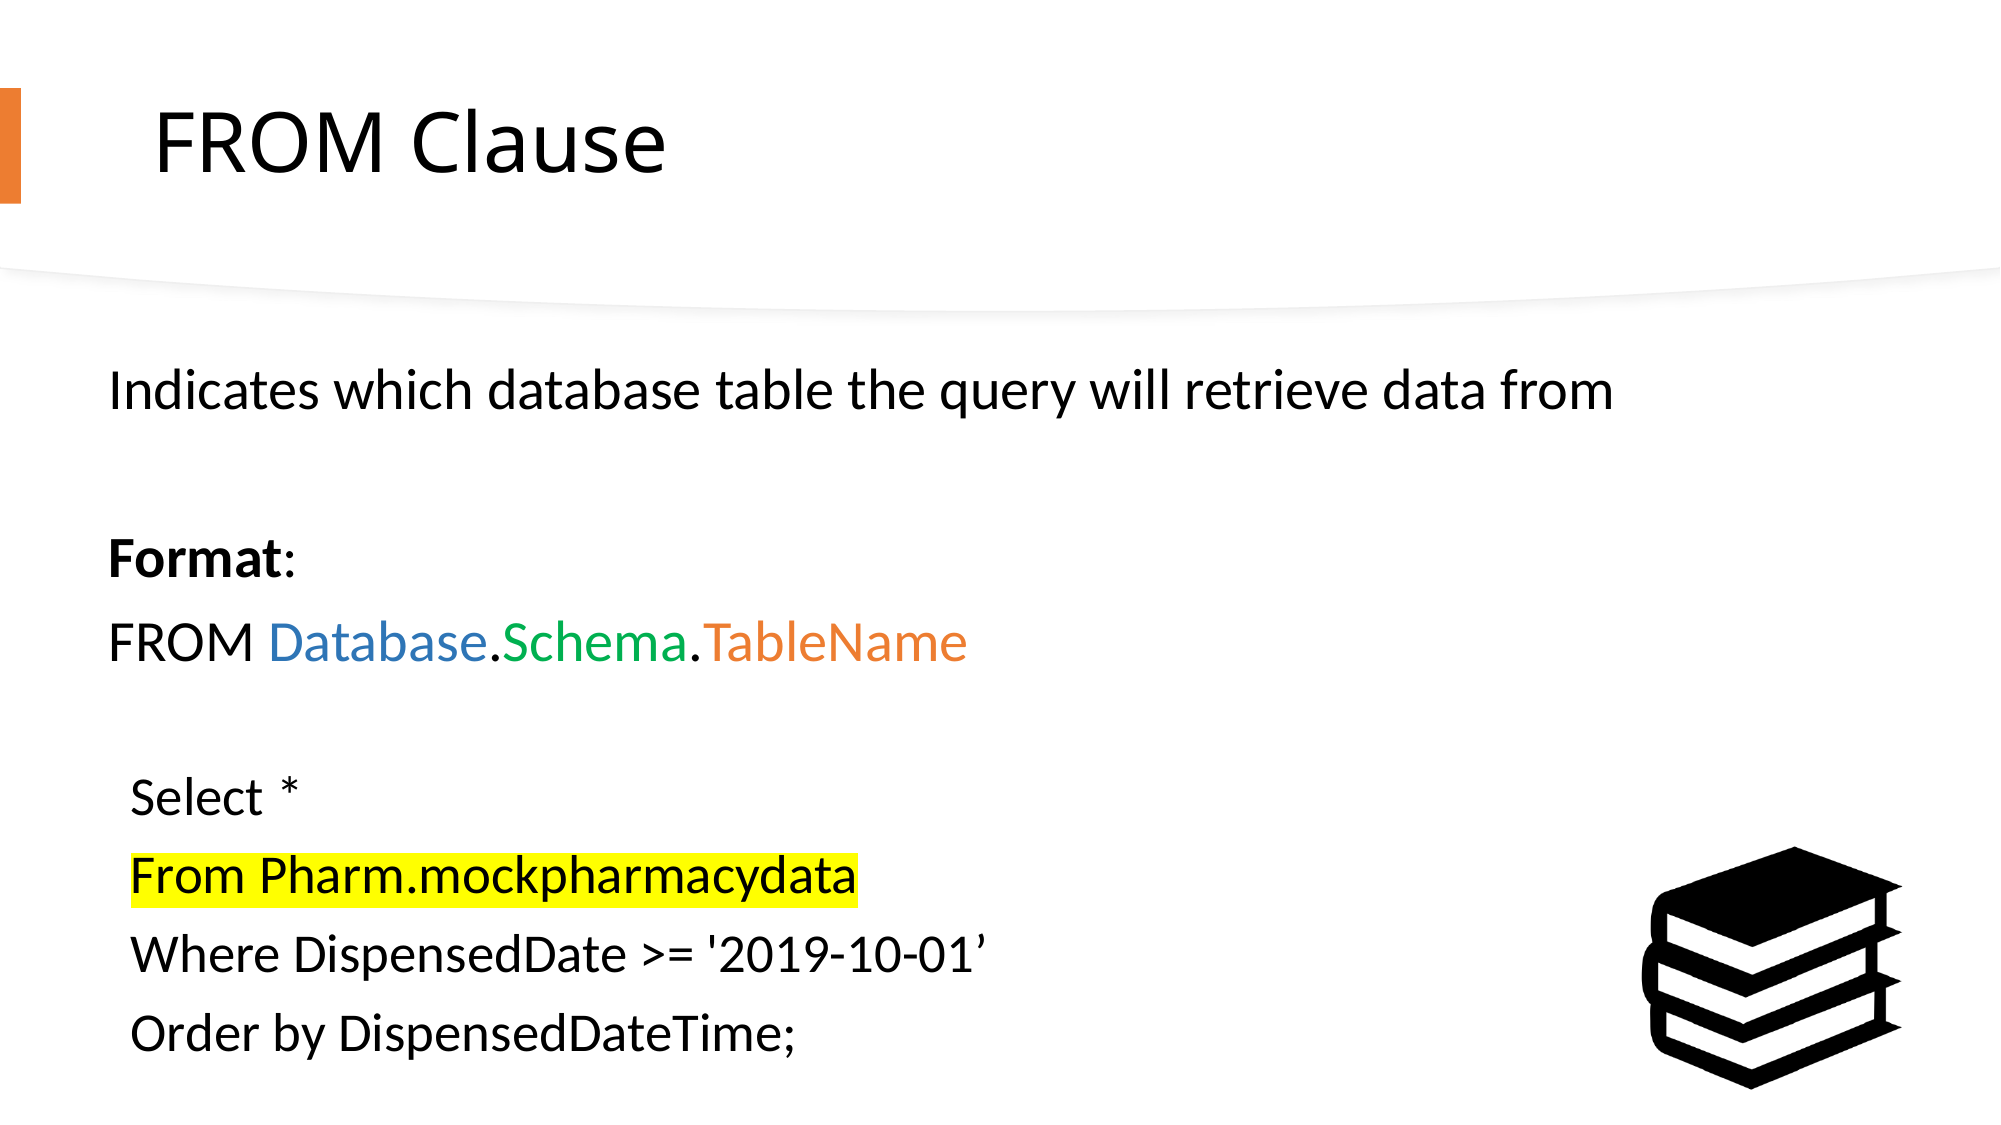

# FROM Clause
Indicates which database table the query will retrieve data from
Format:
FROM Database.Schema.TableName
Select *
From Pharm.mockpharmacydata
Where DispensedDate >= '2019-10-01’
Order by DispensedDateTime;